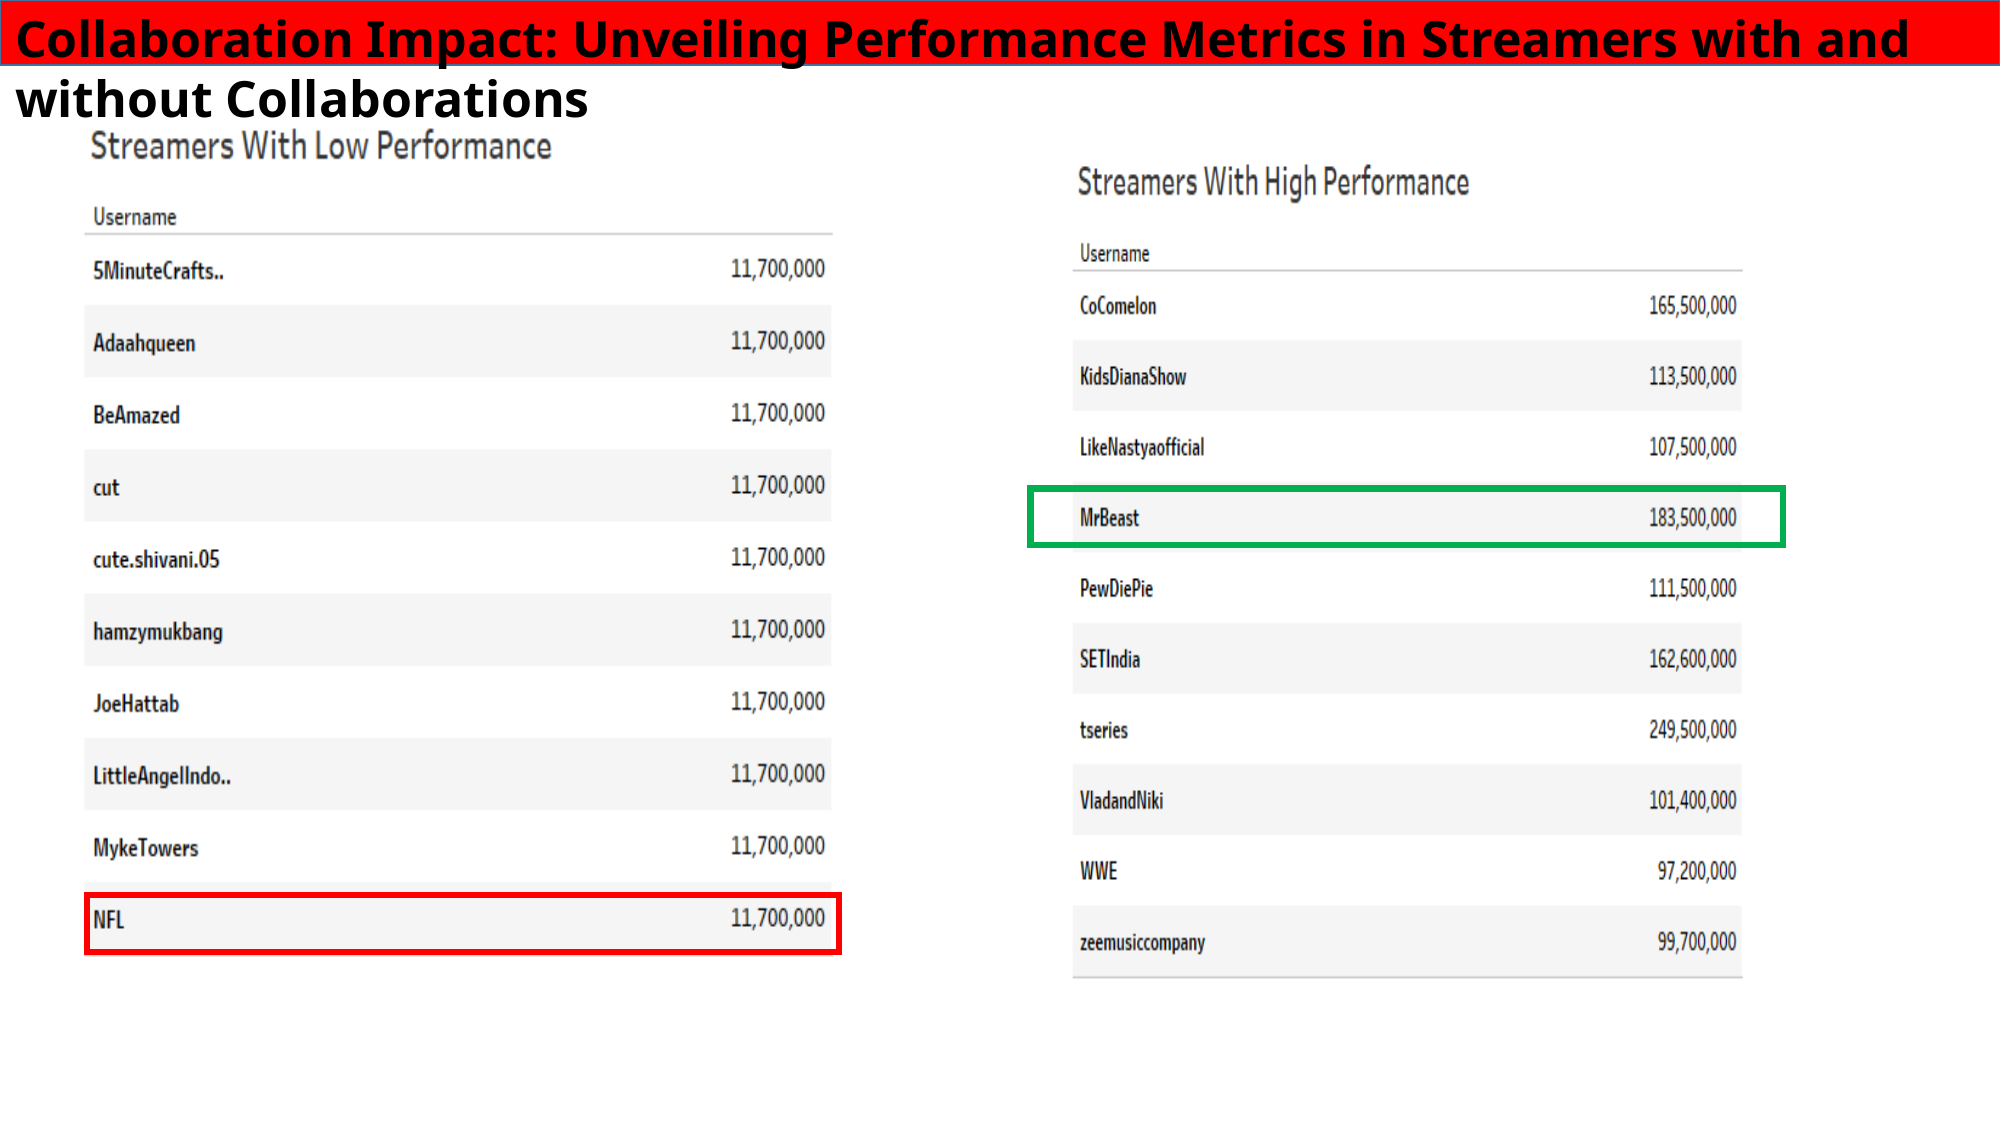

Collaboration Impact: Unveiling Performance Metrics in Streamers with and without Collaborations